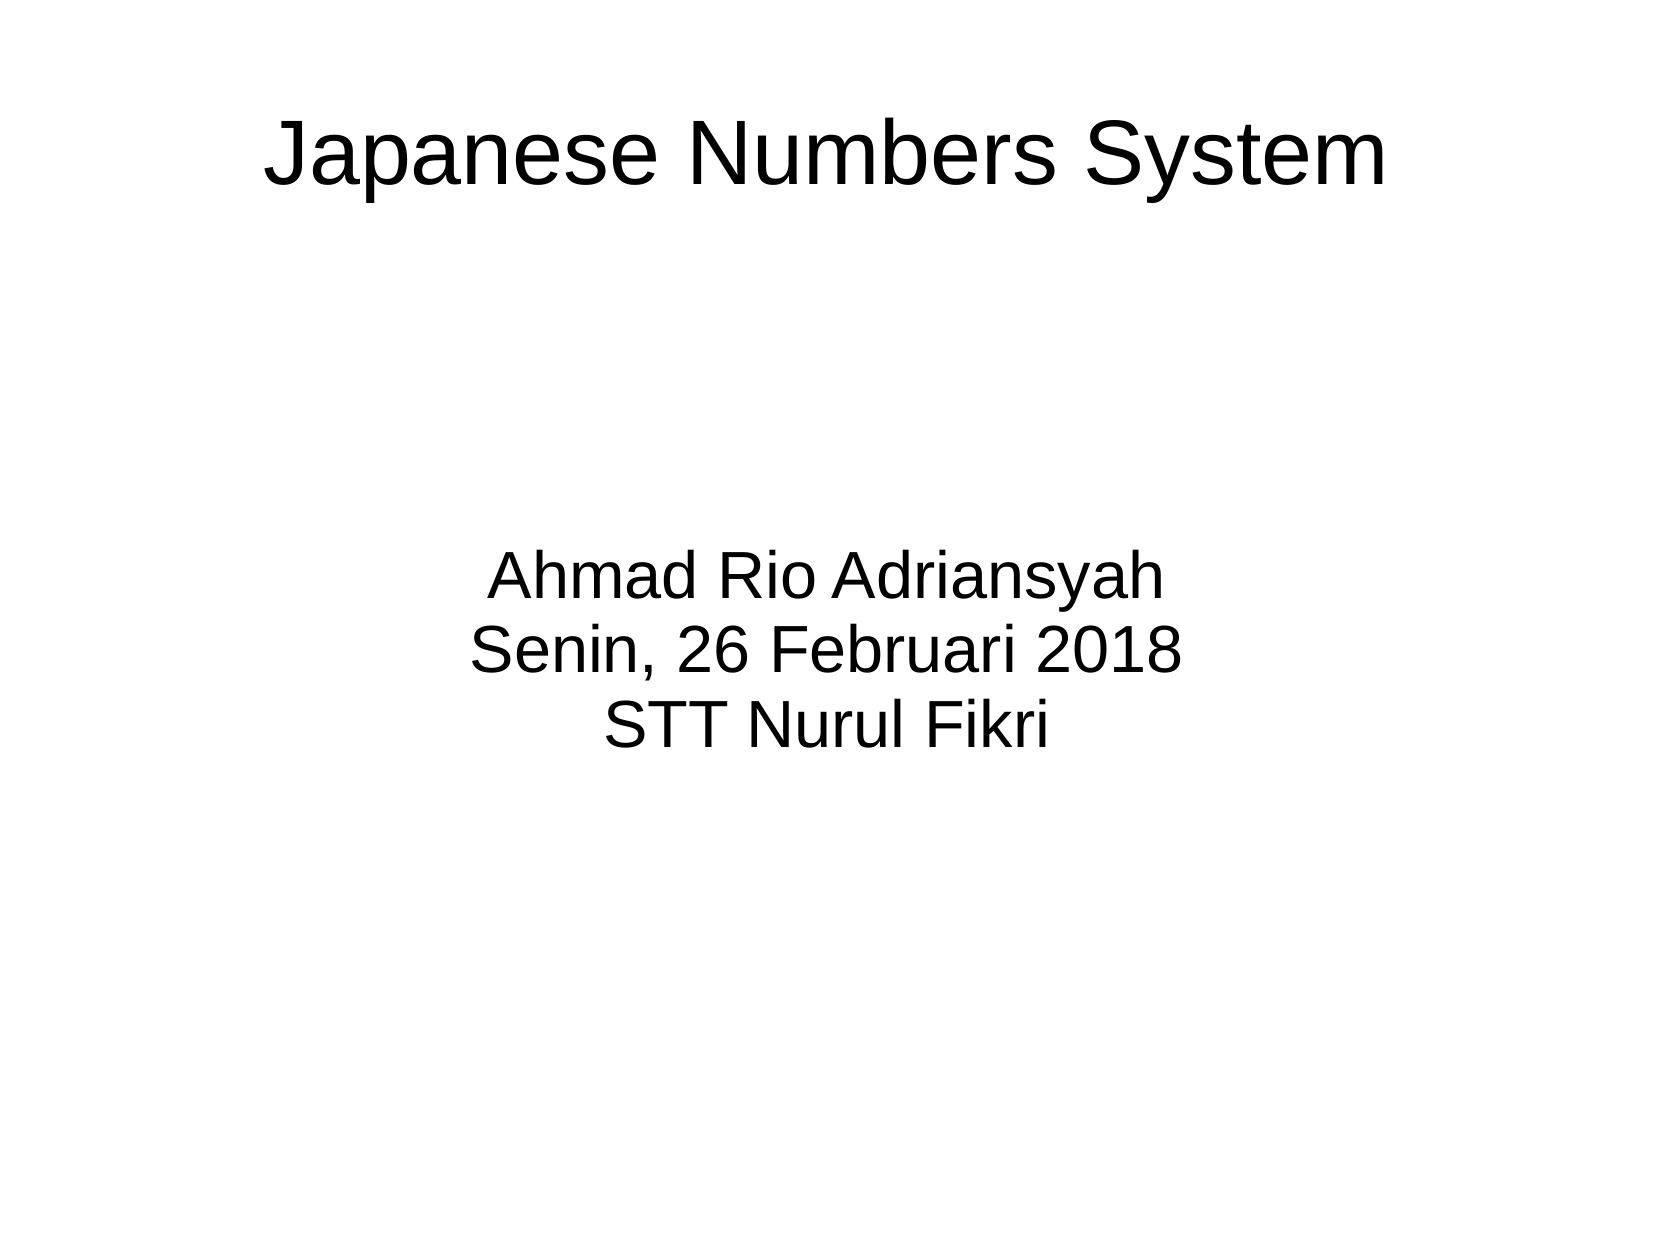

# Japanese Numbers System
Ahmad Rio Adriansyah
Senin, 26 Februari 2018
STT Nurul Fikri